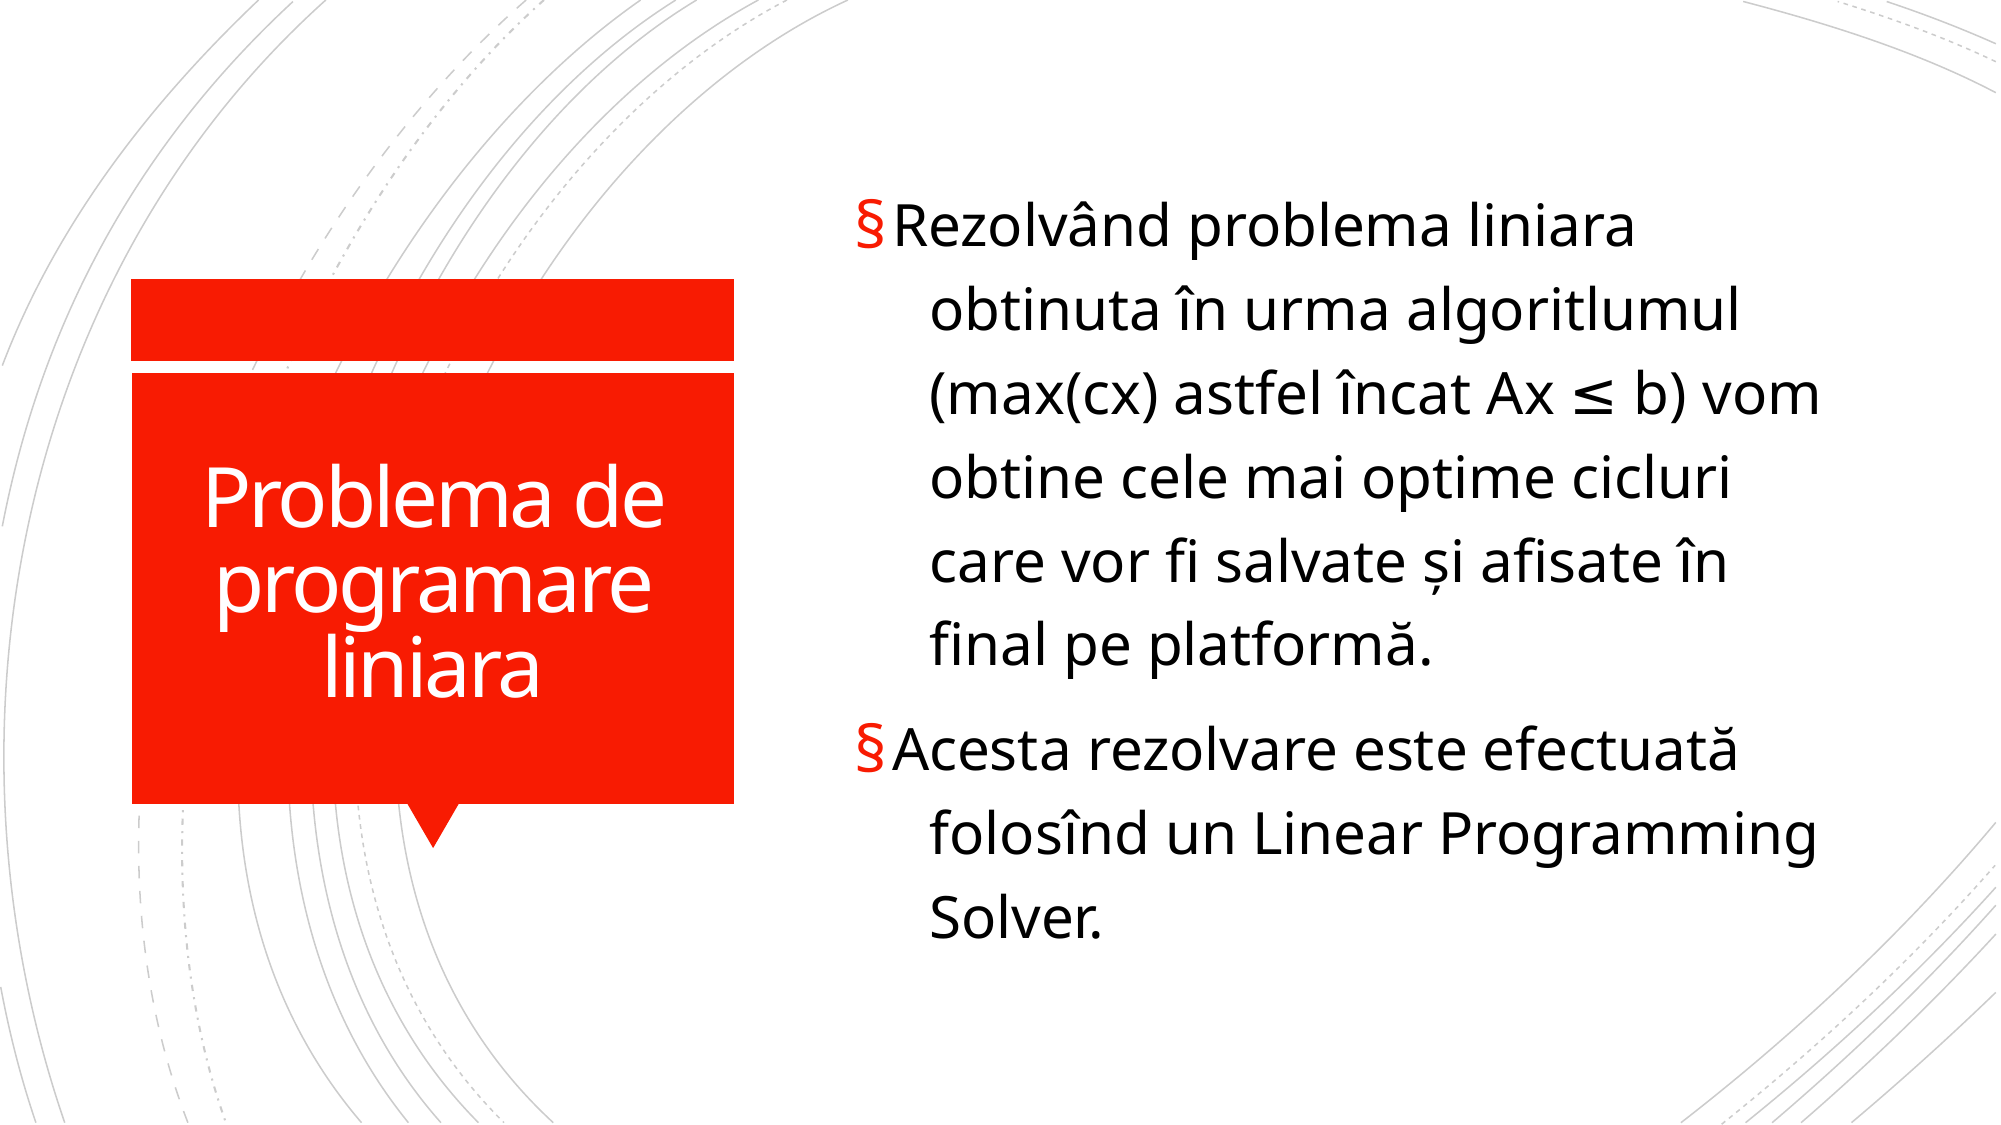

Rezolvând problema liniara obtinuta în urma algoritlumul (max(cx) astfel încat Ax ≤ b) vom obtine cele mai optime cicluri care vor fi salvate și afisate în final pe platformă.
Acesta rezolvare este efectuată folosînd un Linear Programming Solver.
# Problema de programare liniara